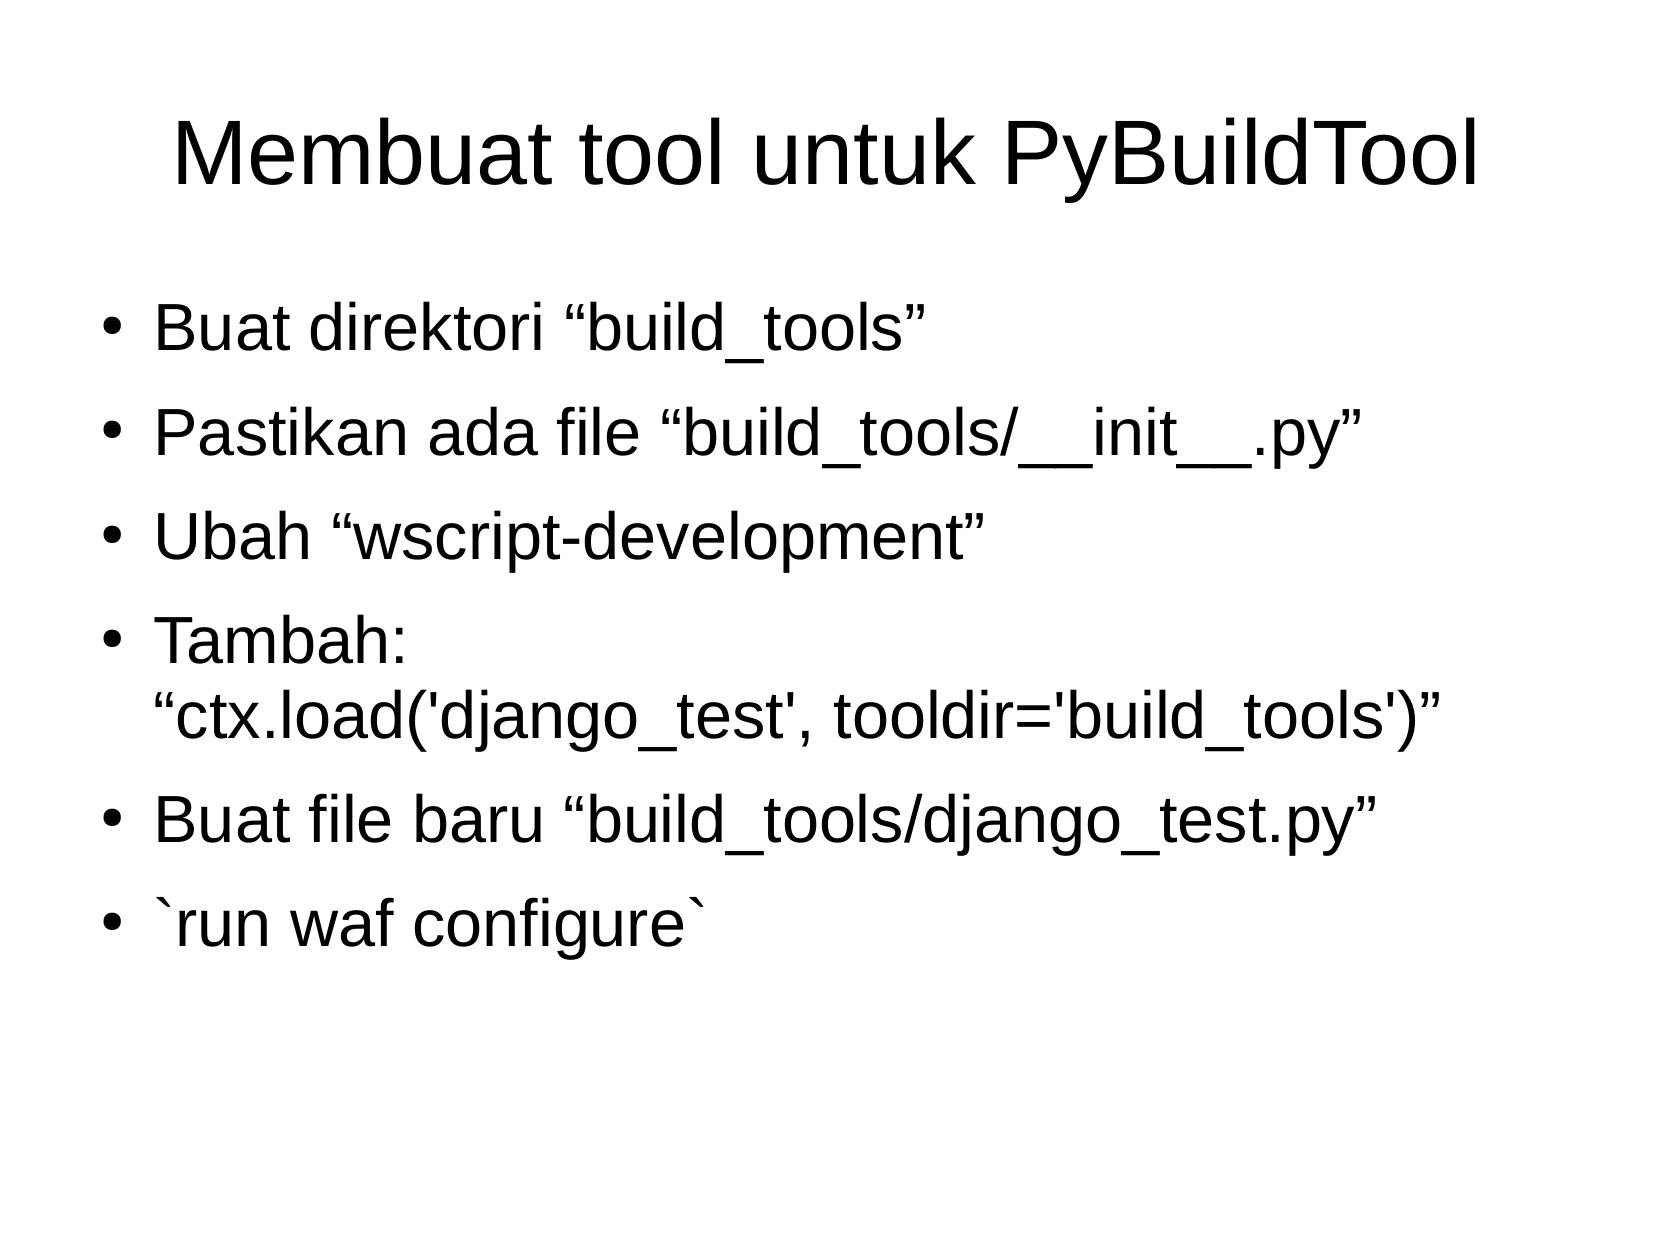

# Membuat tool untuk PyBuildTool
Buat direktori “build_tools”
Pastikan ada file “build_tools/__init__.py”
Ubah “wscript-development”
Tambah:
“ctx.load('django_test', tooldir='build_tools')”
Buat file baru “build_tools/django_test.py”
`run waf configure`